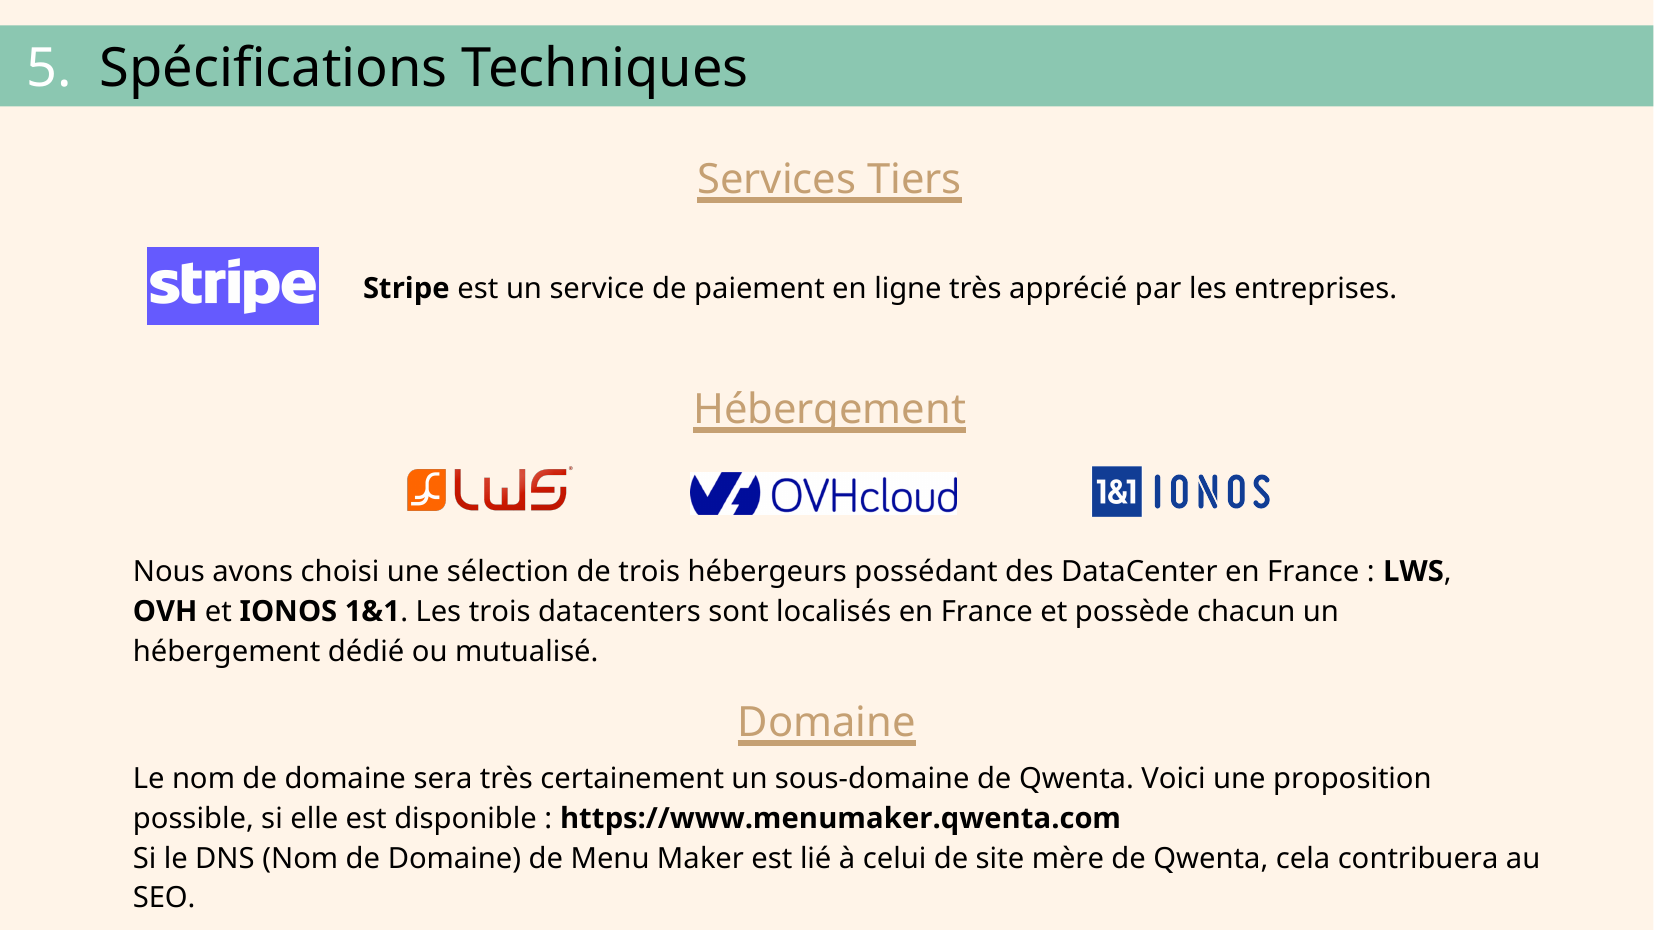

# 5. Spécifications Techniques
Services Tiers
Stripe est un service de paiement en ligne très apprécié par les entreprises.
Hébergement
Nous avons choisi une sélection de trois hébergeurs possédant des DataCenter en France : LWS, OVH et IONOS 1&1. Les trois datacenters sont localisés en France et possède chacun un hébergement dédié ou mutualisé.
Domaine
Le nom de domaine sera très certainement un sous-domaine de Qwenta. Voici une proposition possible, si elle est disponible : https://www.menumaker.qwenta.com
Si le DNS (Nom de Domaine) de Menu Maker est lié à celui de site mère de Qwenta, cela contribuera au SEO.